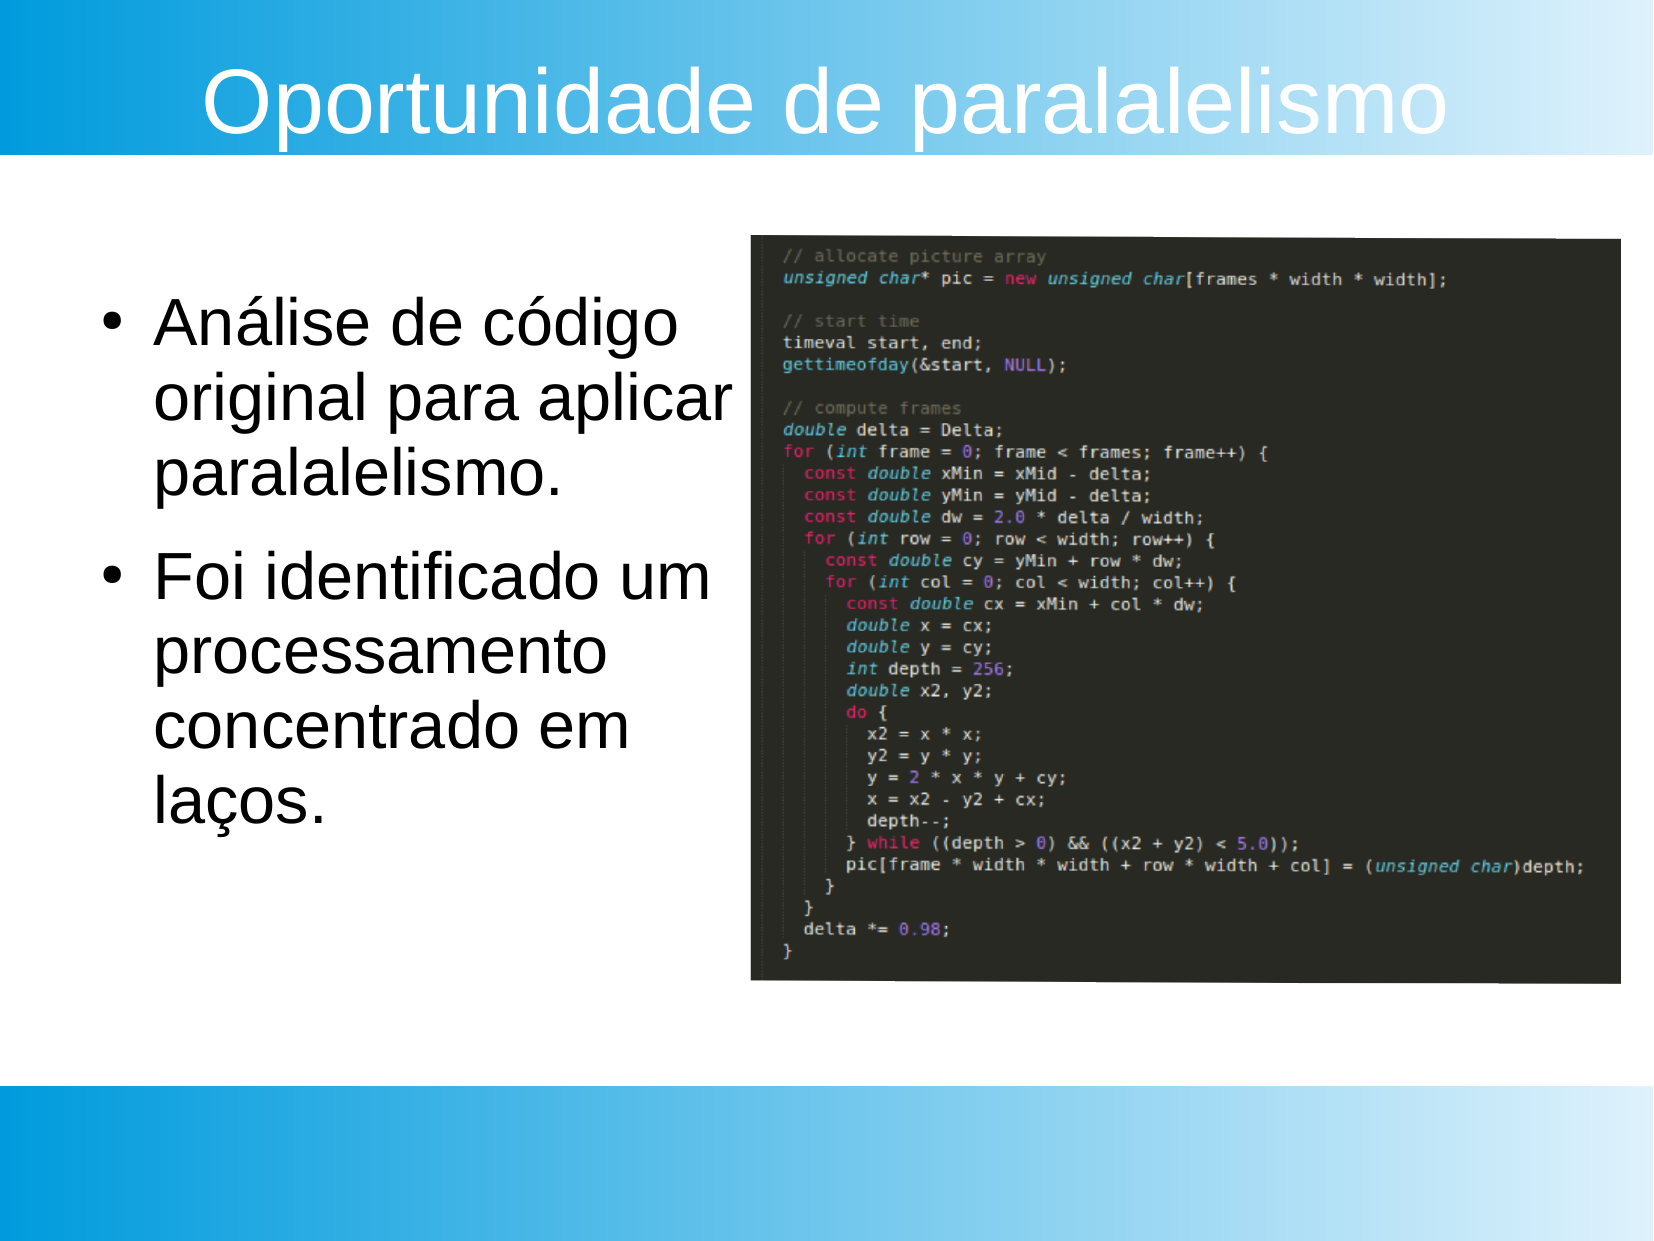

# Oportunidade de paralalelismo
Análise de código original para aplicar paralalelismo.
Foi identificado um processamento concentrado em laços.